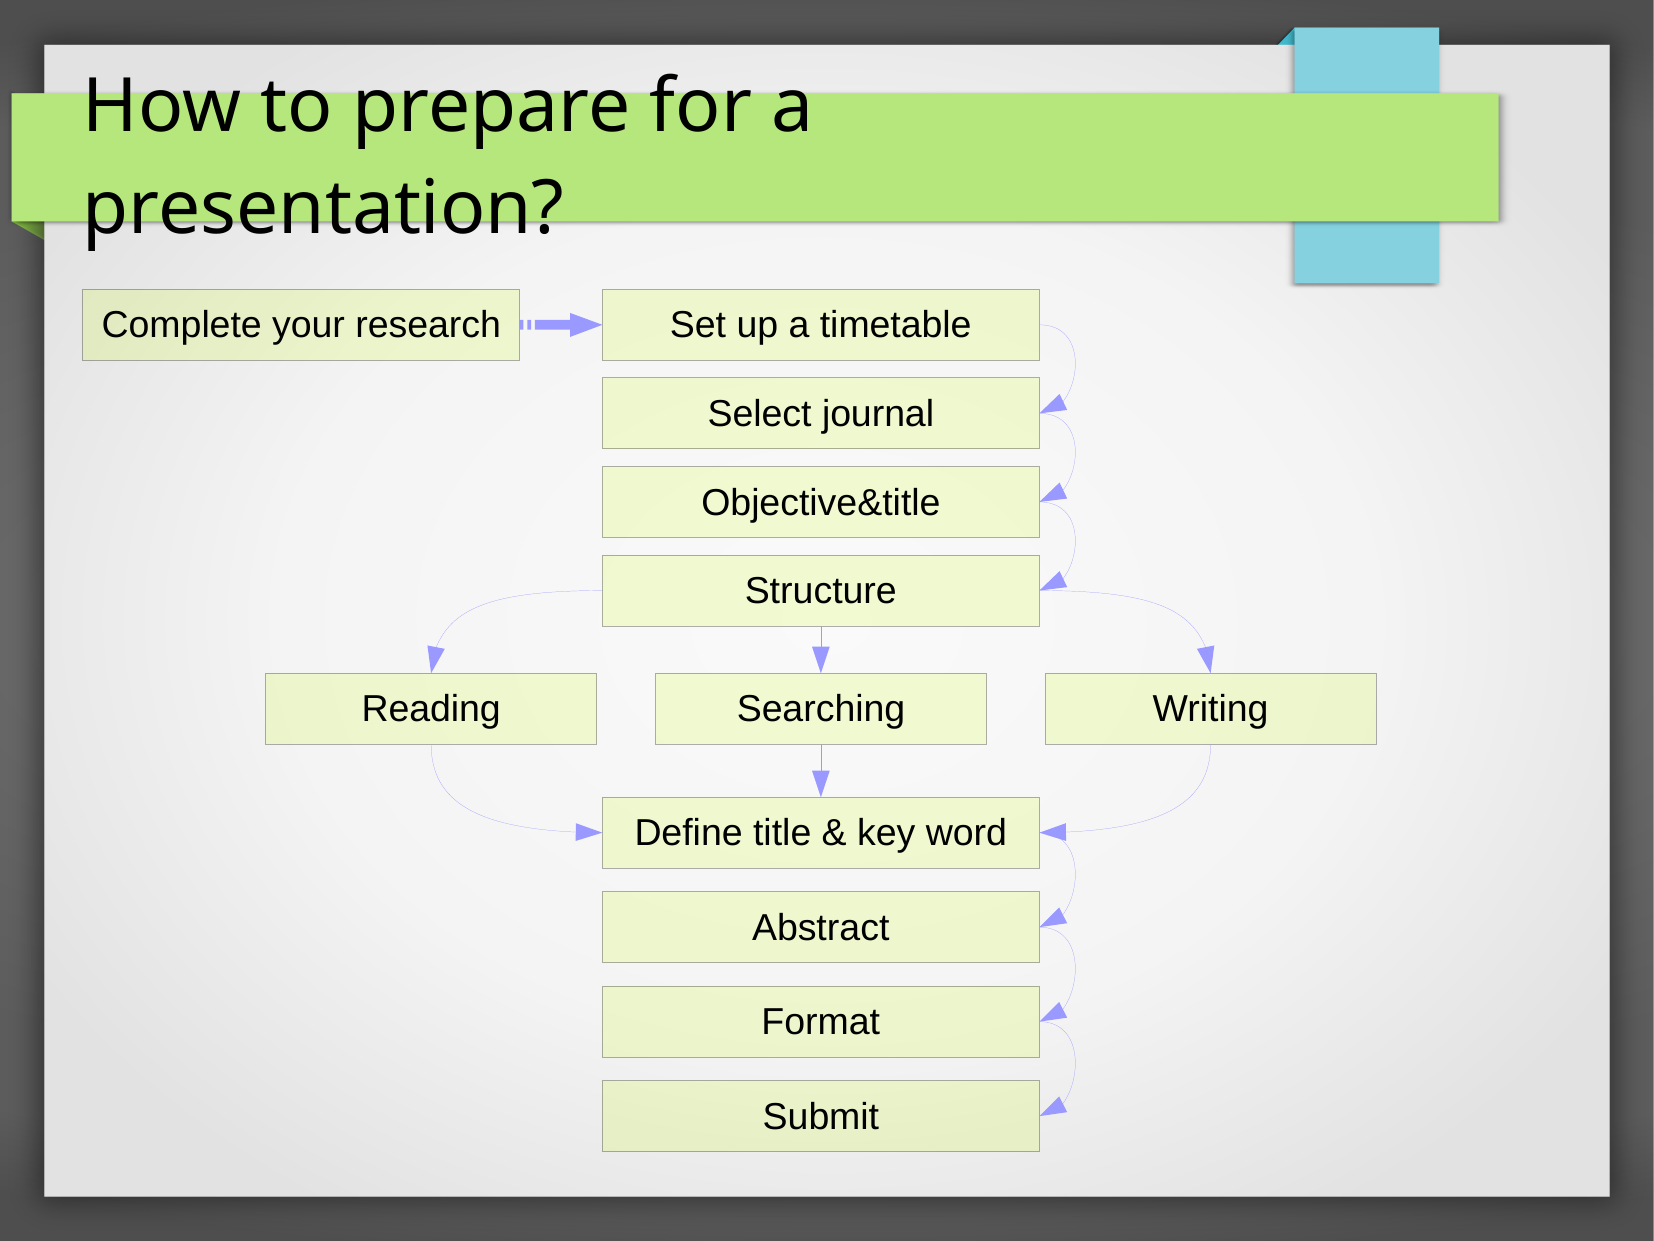

# How to prepare for a presentation?
Complete your research
Set up a timetable
Select journal
Objective&title
Structure
Reading
Searching
Writing
Define title & key word
Abstract
Format
Submit